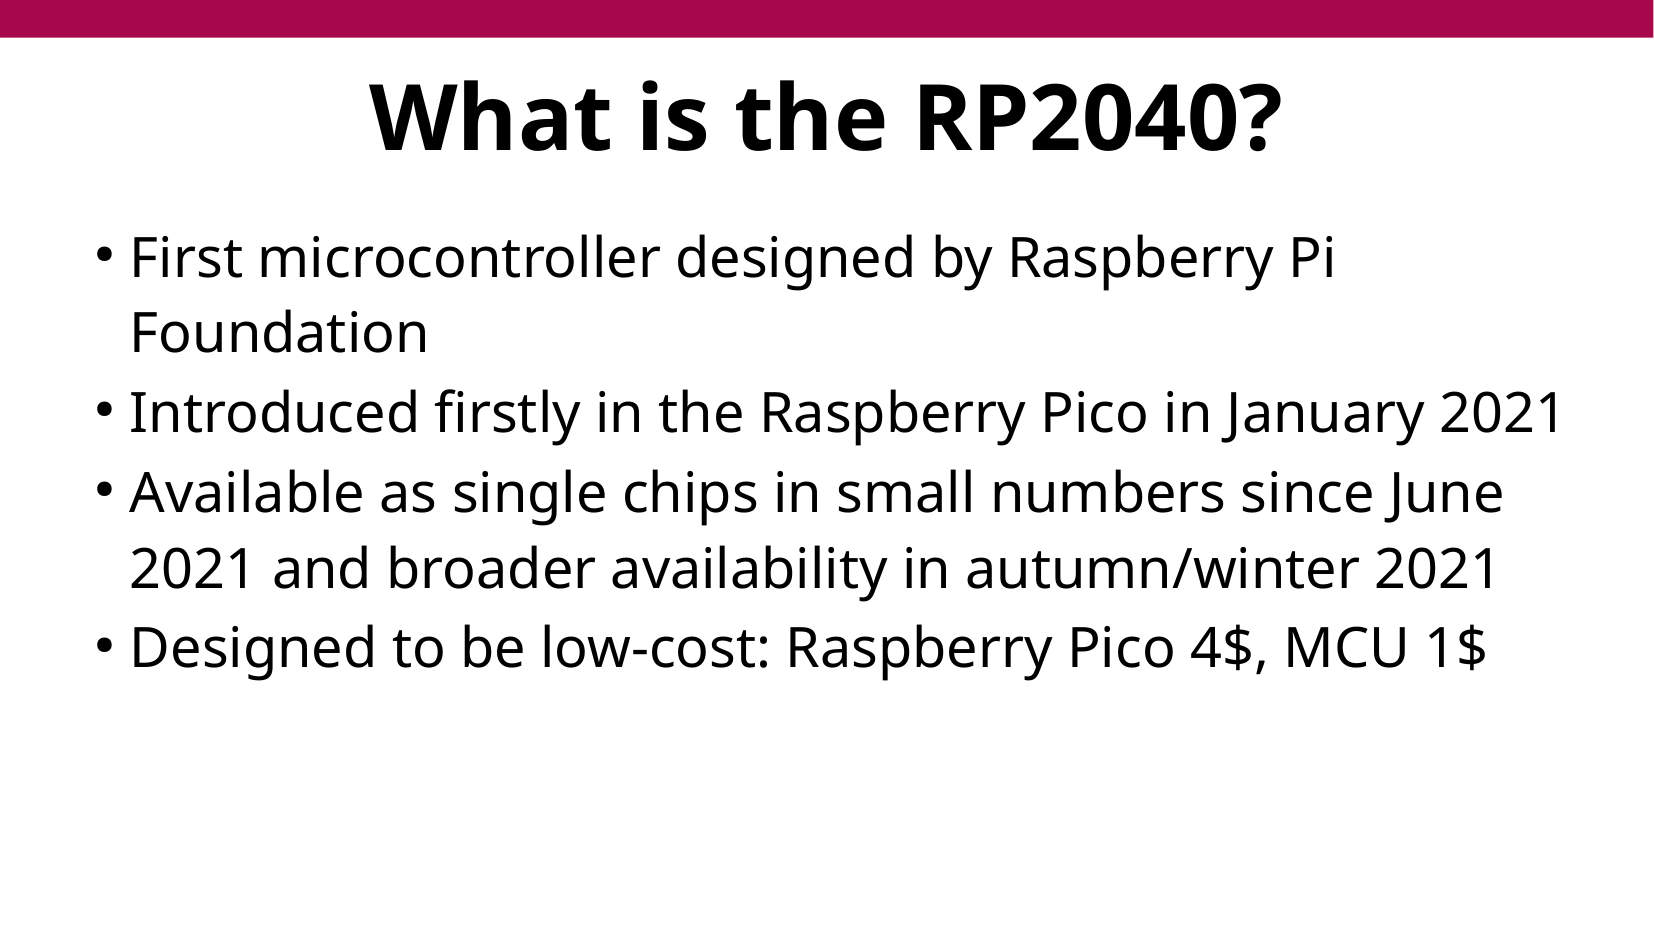

# What is the RP2040?
First microcontroller designed by Raspberry Pi Foundation
Introduced firstly in the Raspberry Pico in January 2021
Available as single chips in small numbers since June 2021 and broader availability in autumn/winter 2021
Designed to be low-cost: Raspberry Pico 4$, MCU 1$